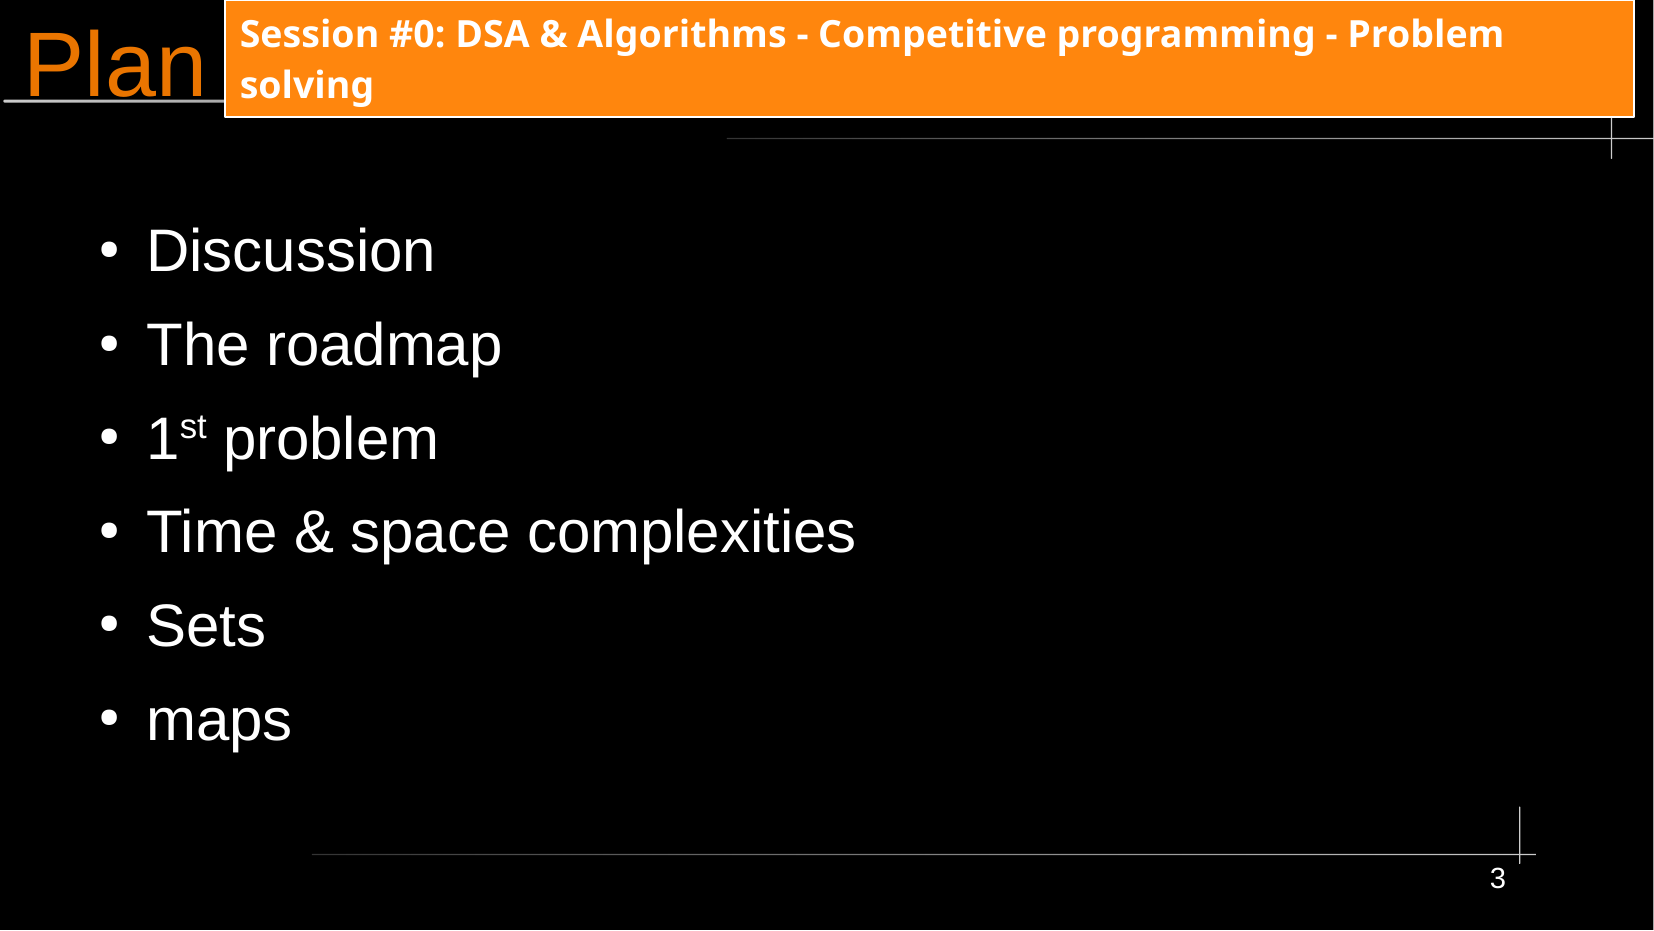

Session #0: DSA & Algorithms - Competitive programming - Problem solving
# Plan
Discussion
The roadmap
1st problem
Time & space complexities
Sets
maps
3